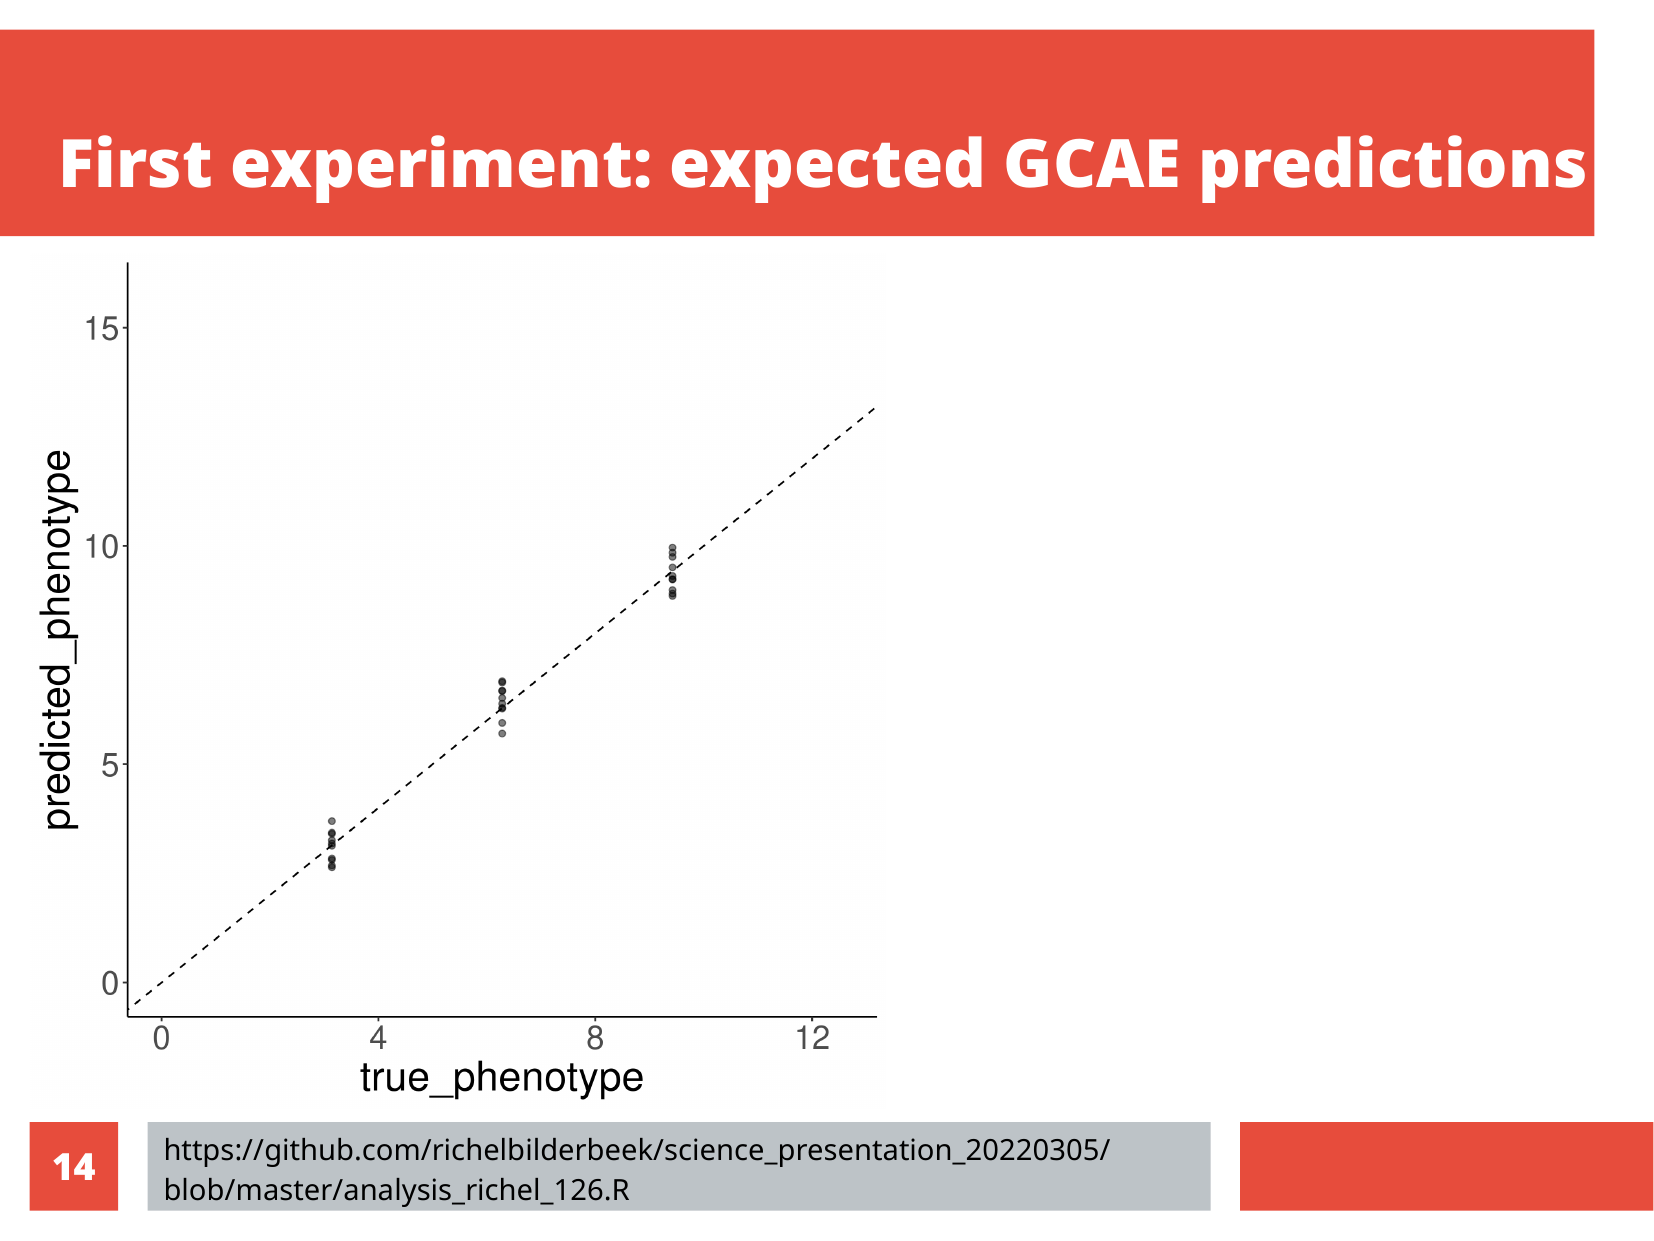

# First experiment: expected GCAE predictions
14
https://github.com/richelbilderbeek/science_presentation_20220305/blob/master/analysis_richel_126.R